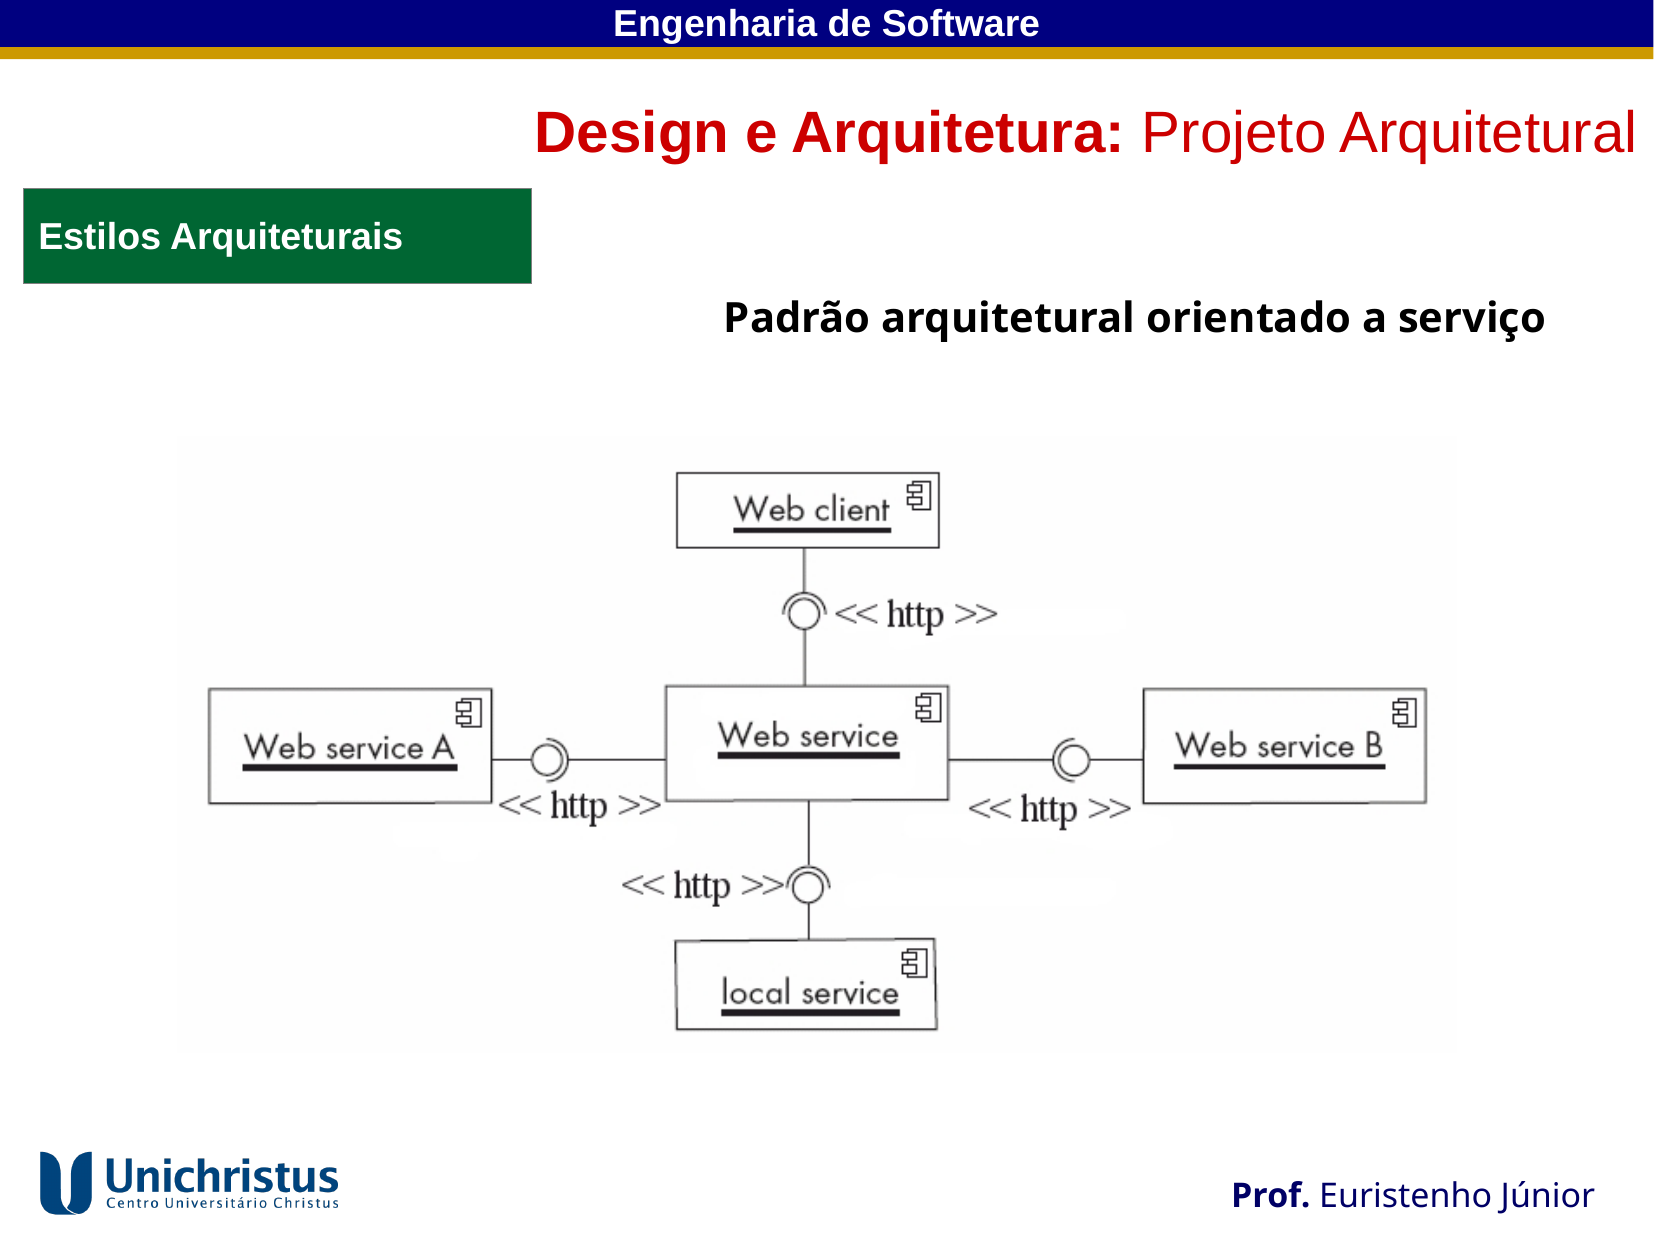

Engenharia de Software
Design e Arquitetura: Projeto Arquitetural
Estilos Arquiteturais
 								Padrão arquitetural orientado a serviço
Prof. Euristenho Júnior